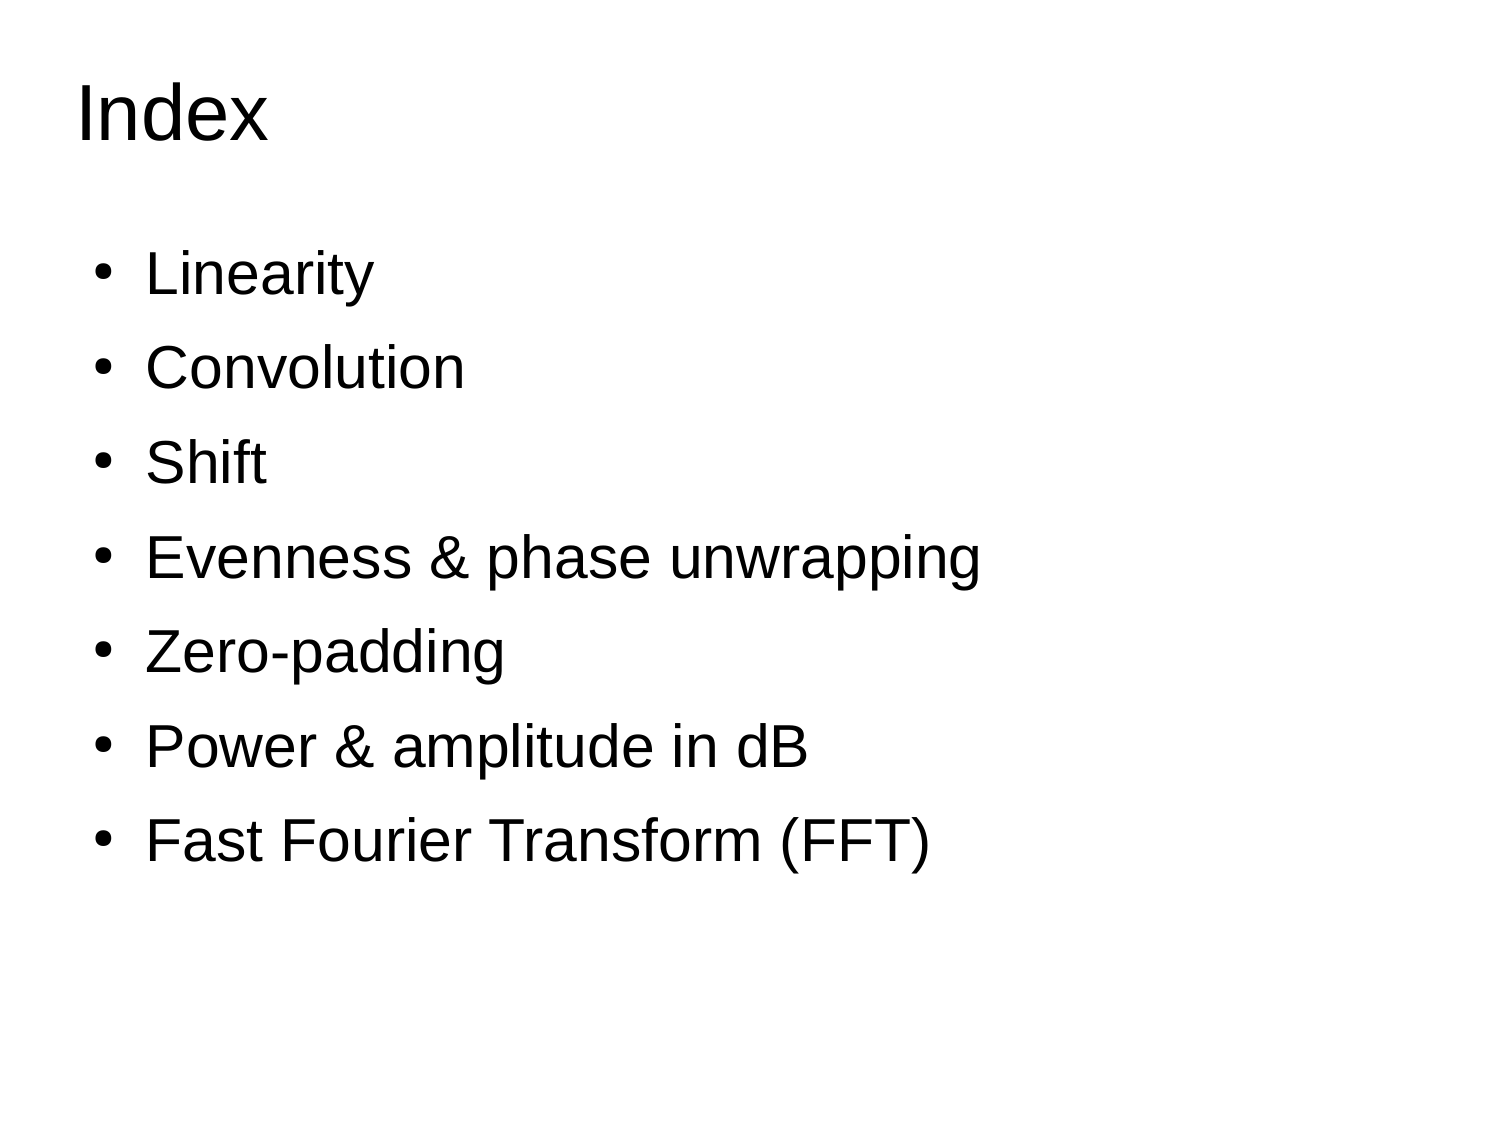

# Index
Linearity
Convolution
Shift
Evenness & phase unwrapping
Zero-padding
Power & amplitude in dB
Fast Fourier Transform (FFT)